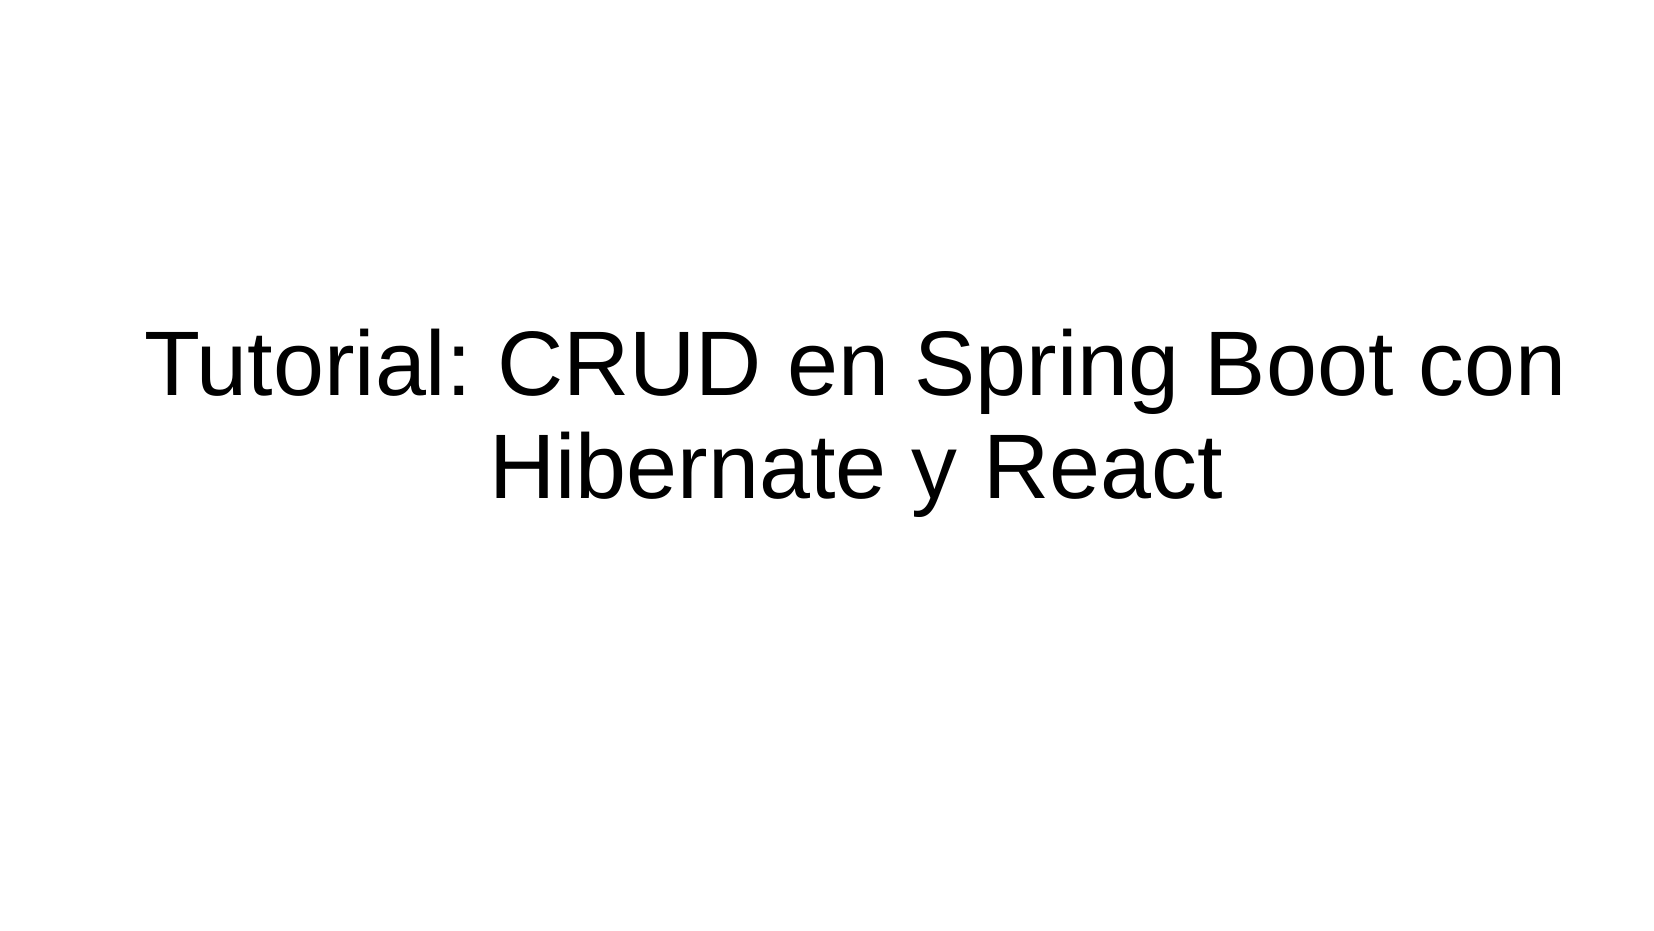

# Tutorial: CRUD en Spring Boot con Hibernate y React